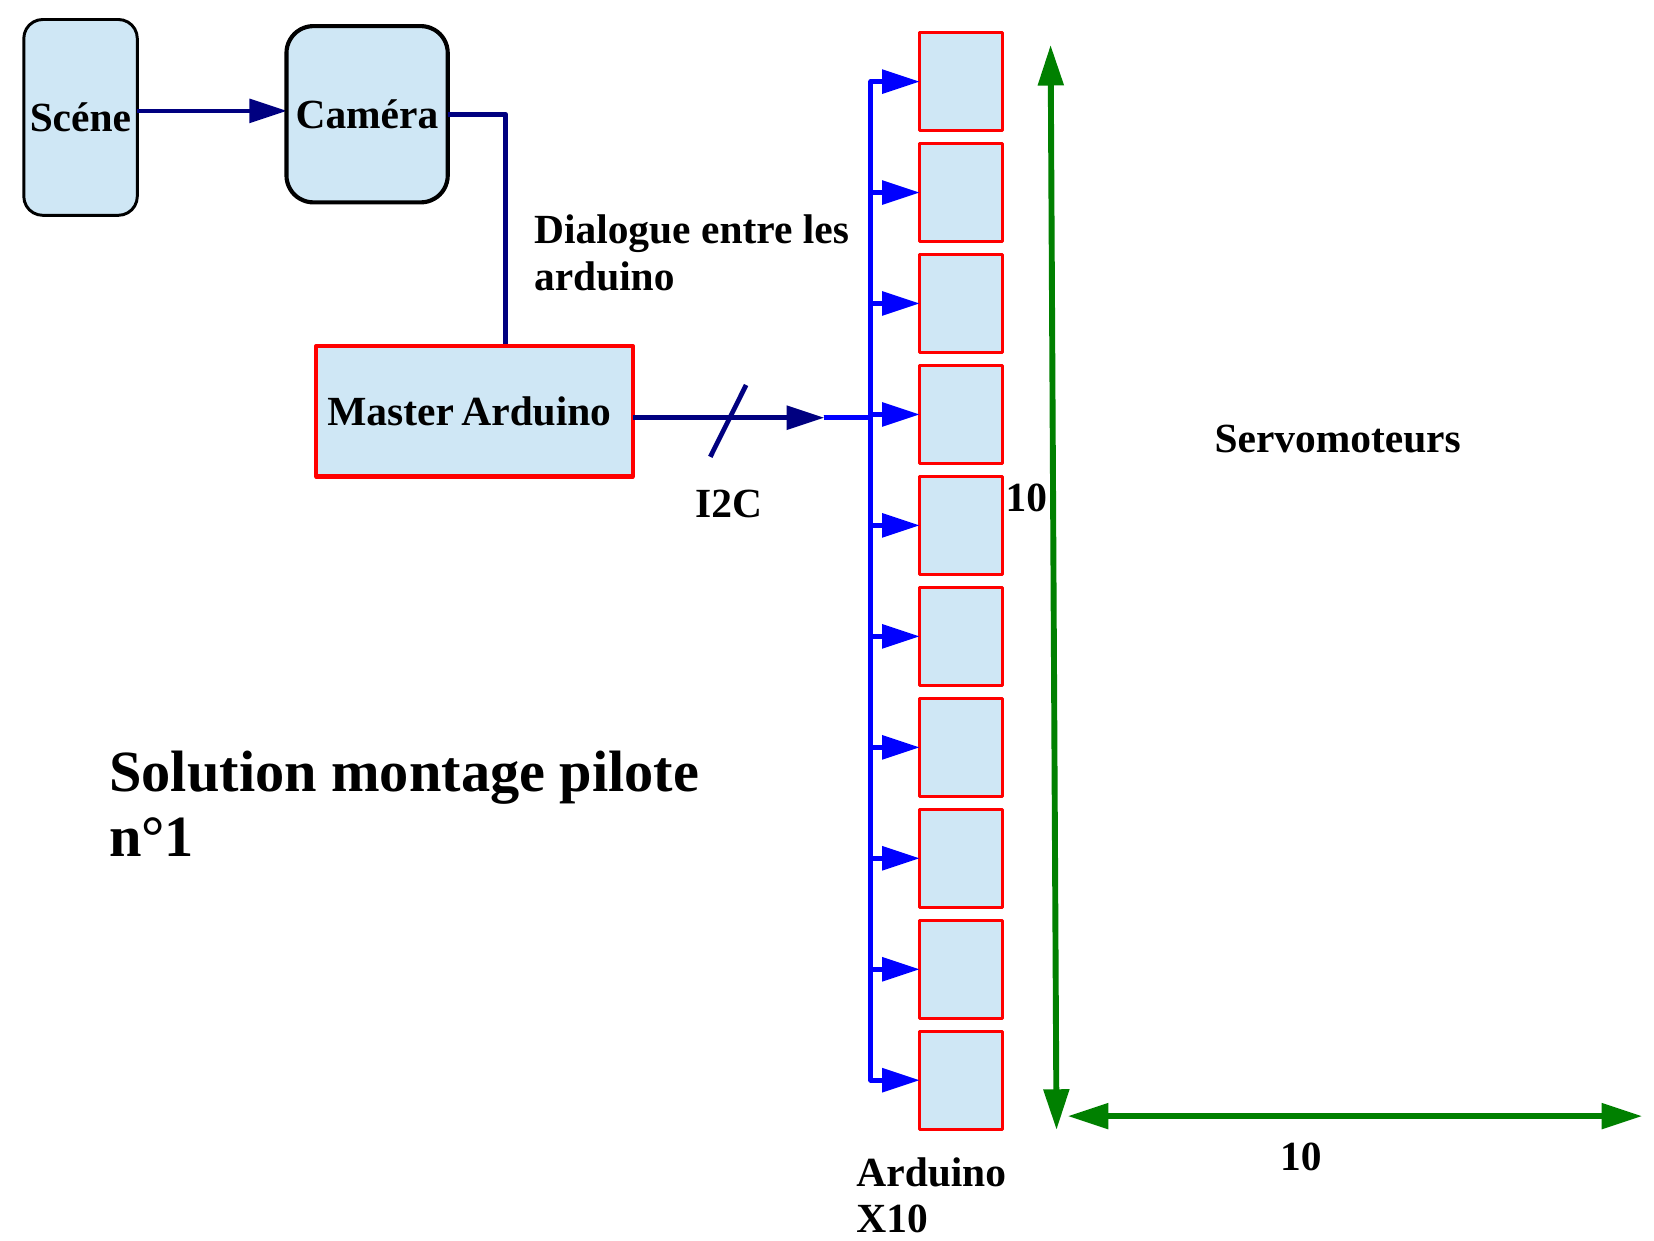

Scéne
Caméra
Dialogue entre les arduino
Master Arduino
Servomoteurs
10
I2C
Solution montage pilote n°1
10
Arduino X10